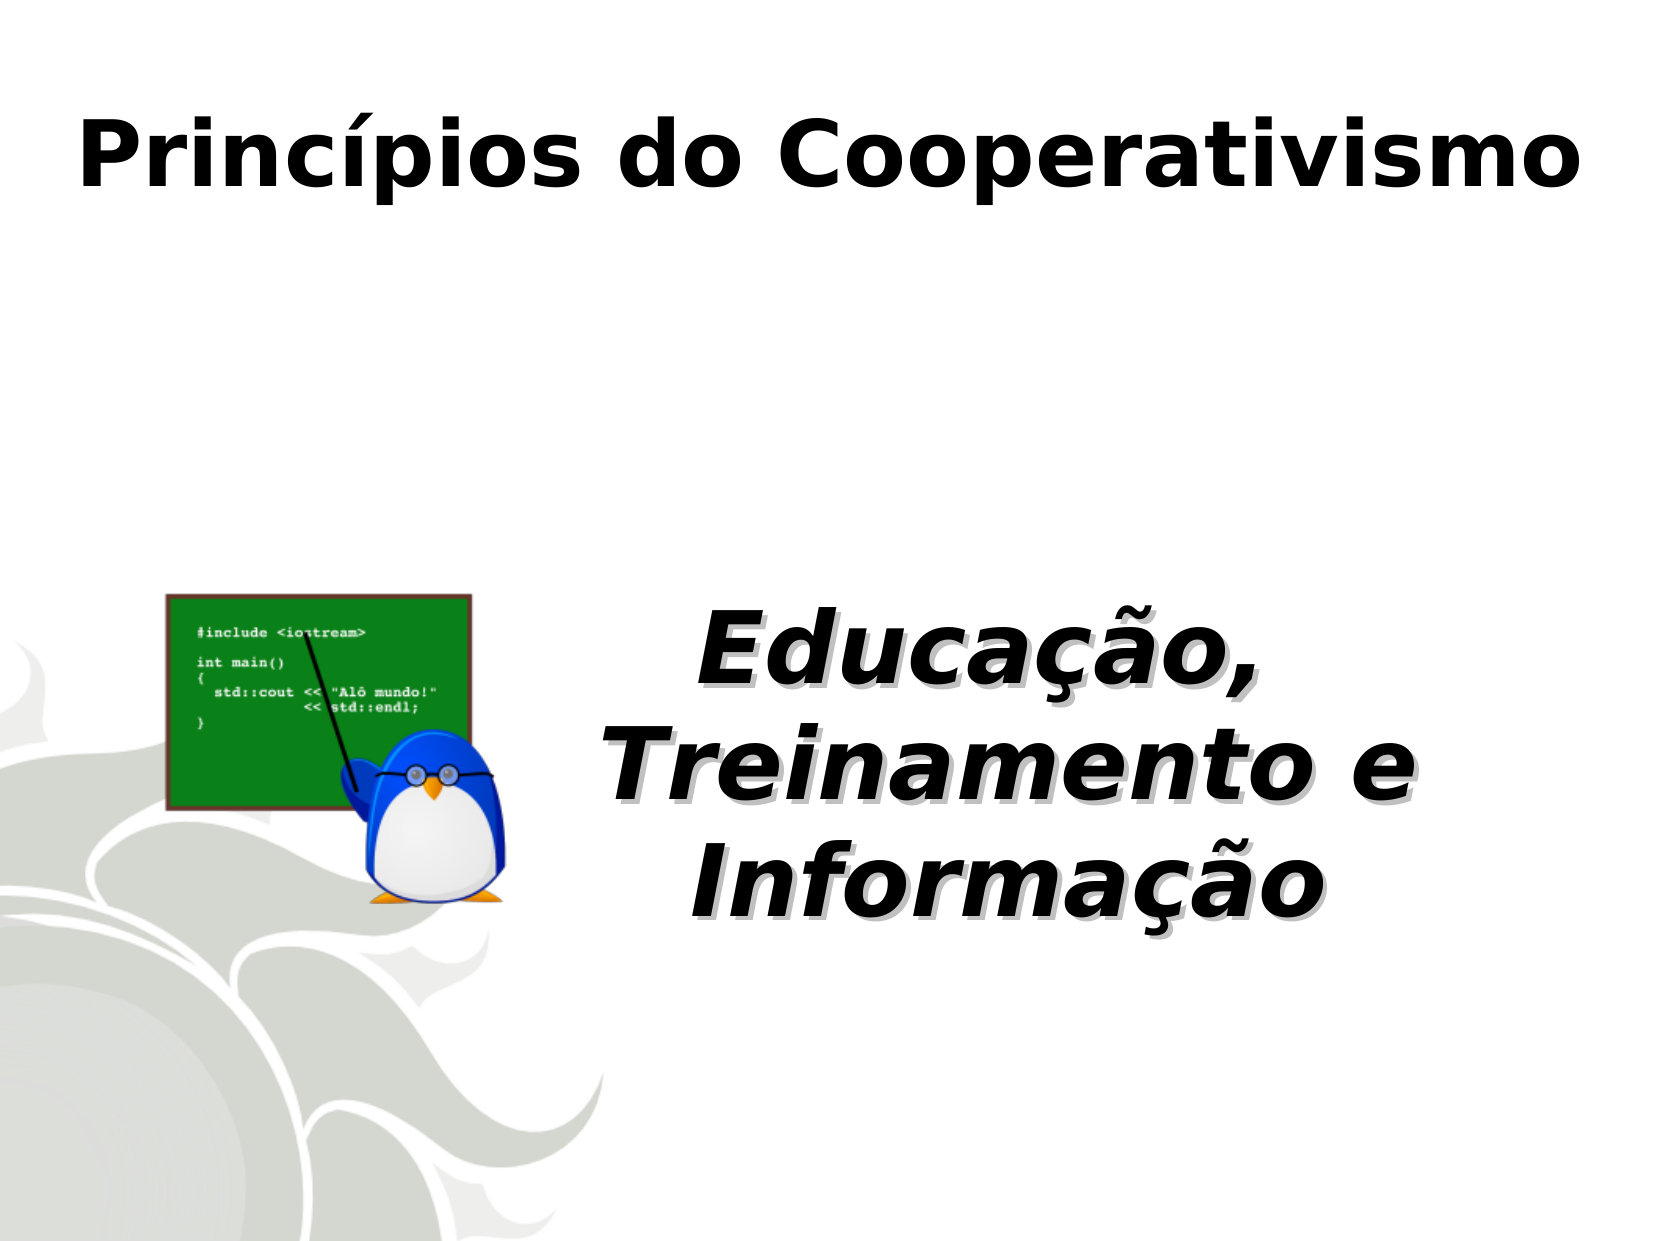

# Princípios do Cooperativismo
Educação, Treinamento e Informação